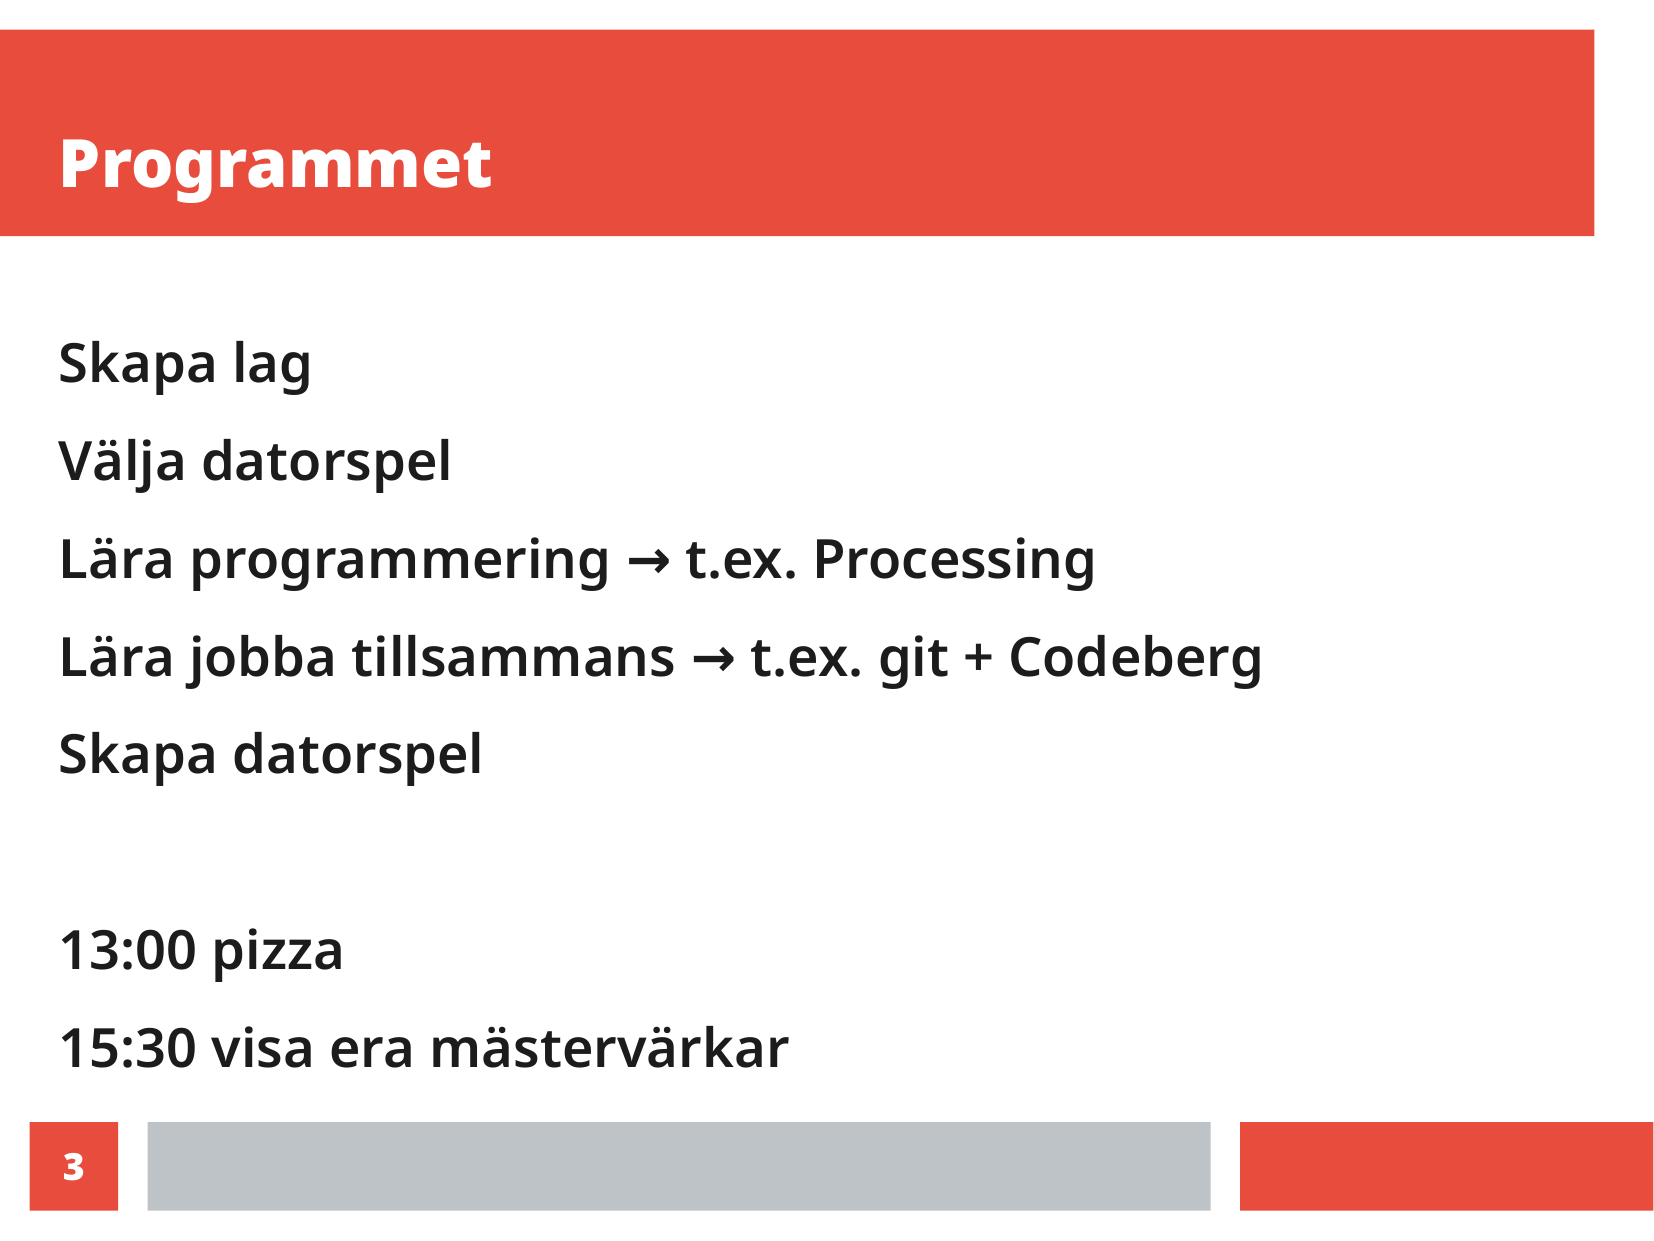

# Programmet
Skapa lag
Välja datorspel
Lära programmering → t.ex. Processing
Lära jobba tillsammans → t.ex. git + Codeberg
Skapa datorspel
13:00 pizza
15:30 visa era mästervärkar
3